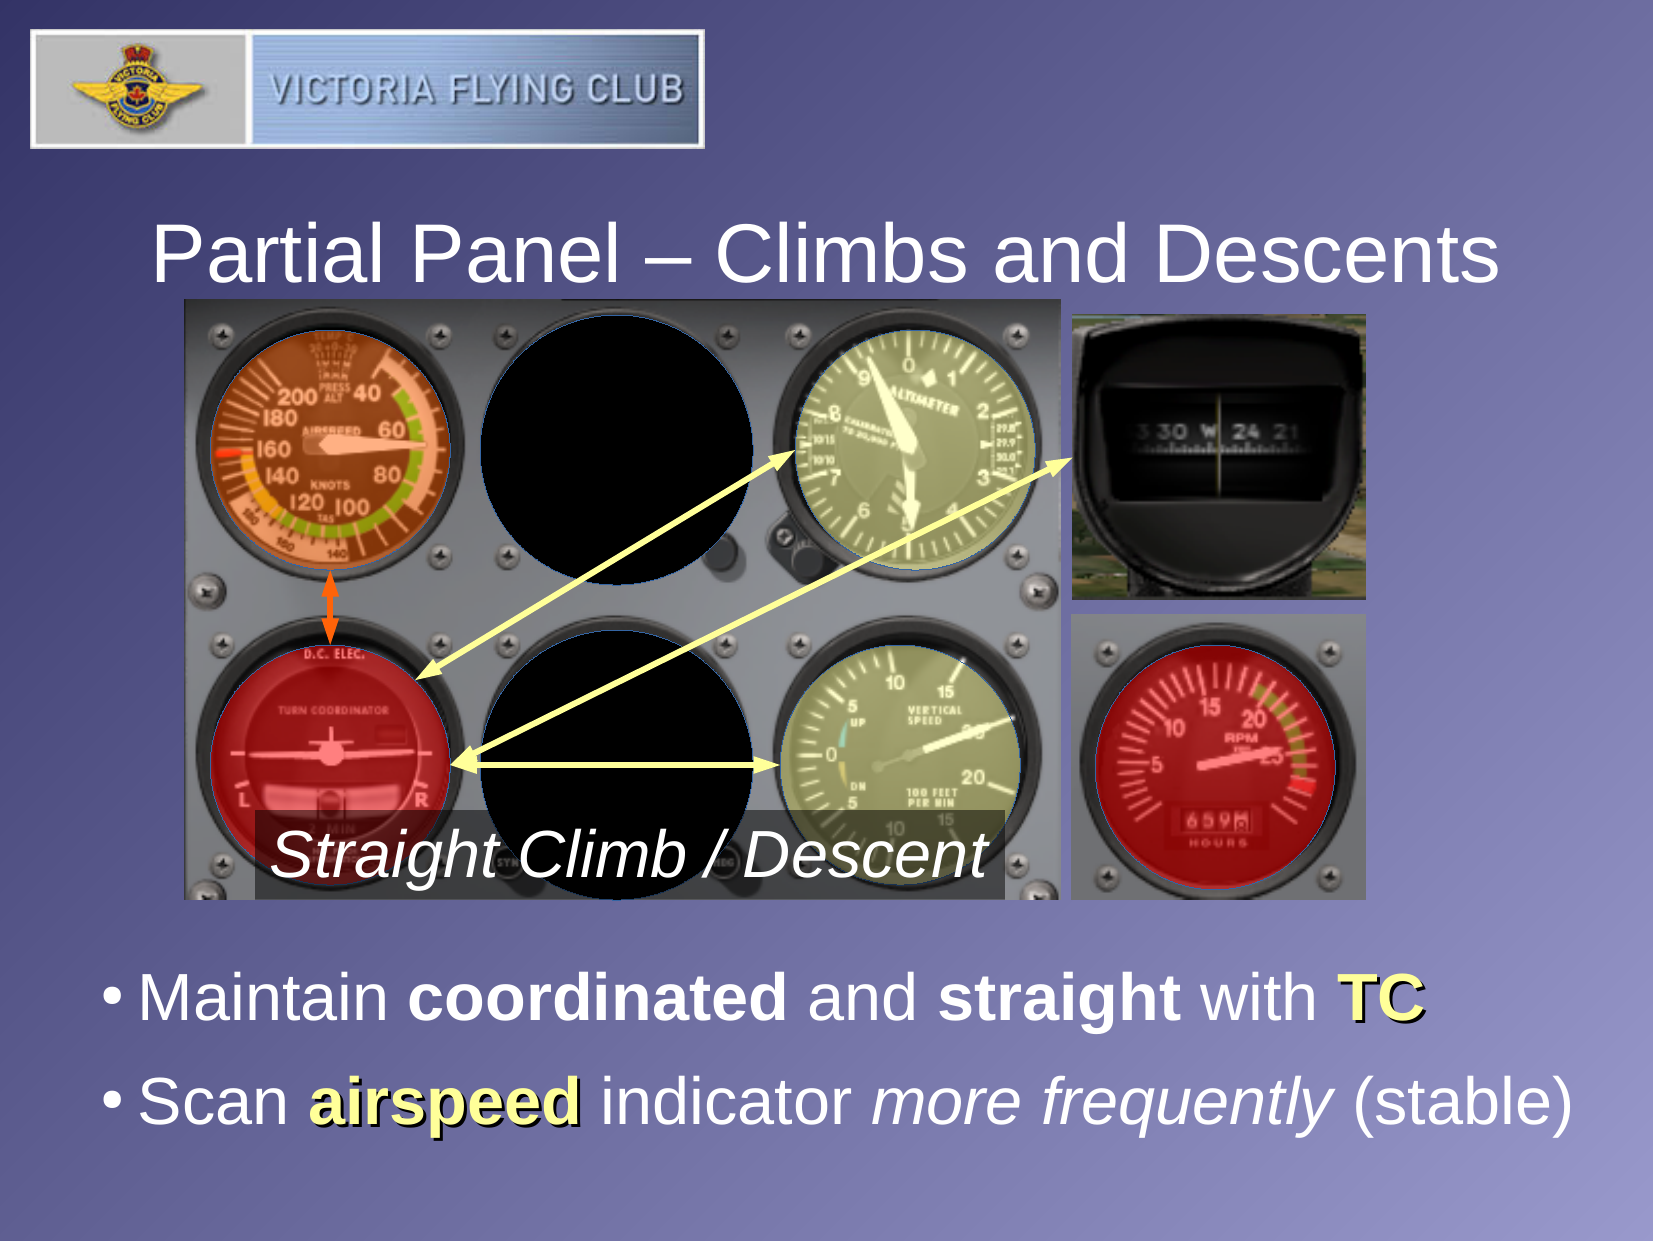

# Partial Panel – Climbs and Descents
Straight Climb / Descent
Maintain coordinated and straight with TC
Scan airspeed indicator more frequently (stable)